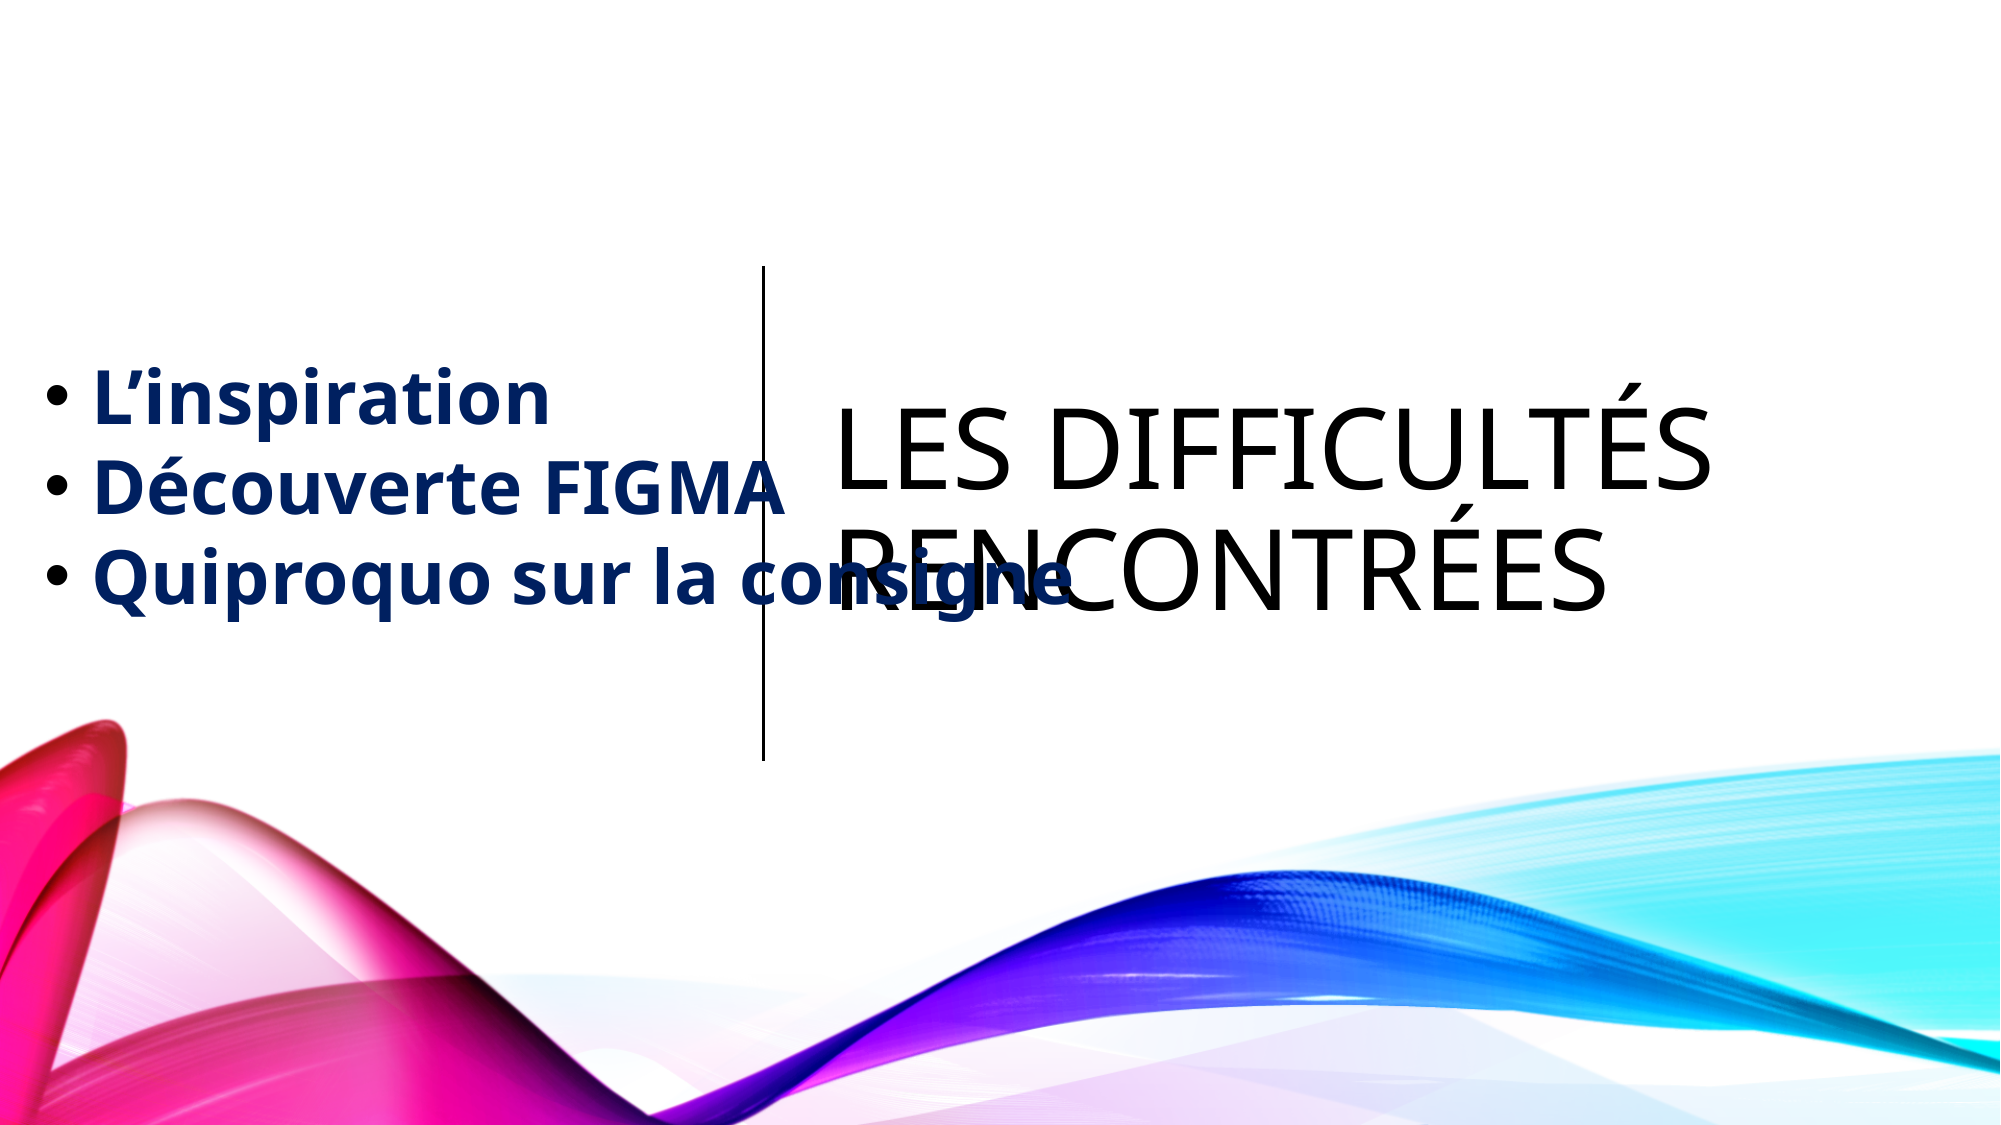

# LES DIFFICULTéS RENCONTRéES
L’inspiration
Découverte FIGMA
Quiproquo sur la consigne